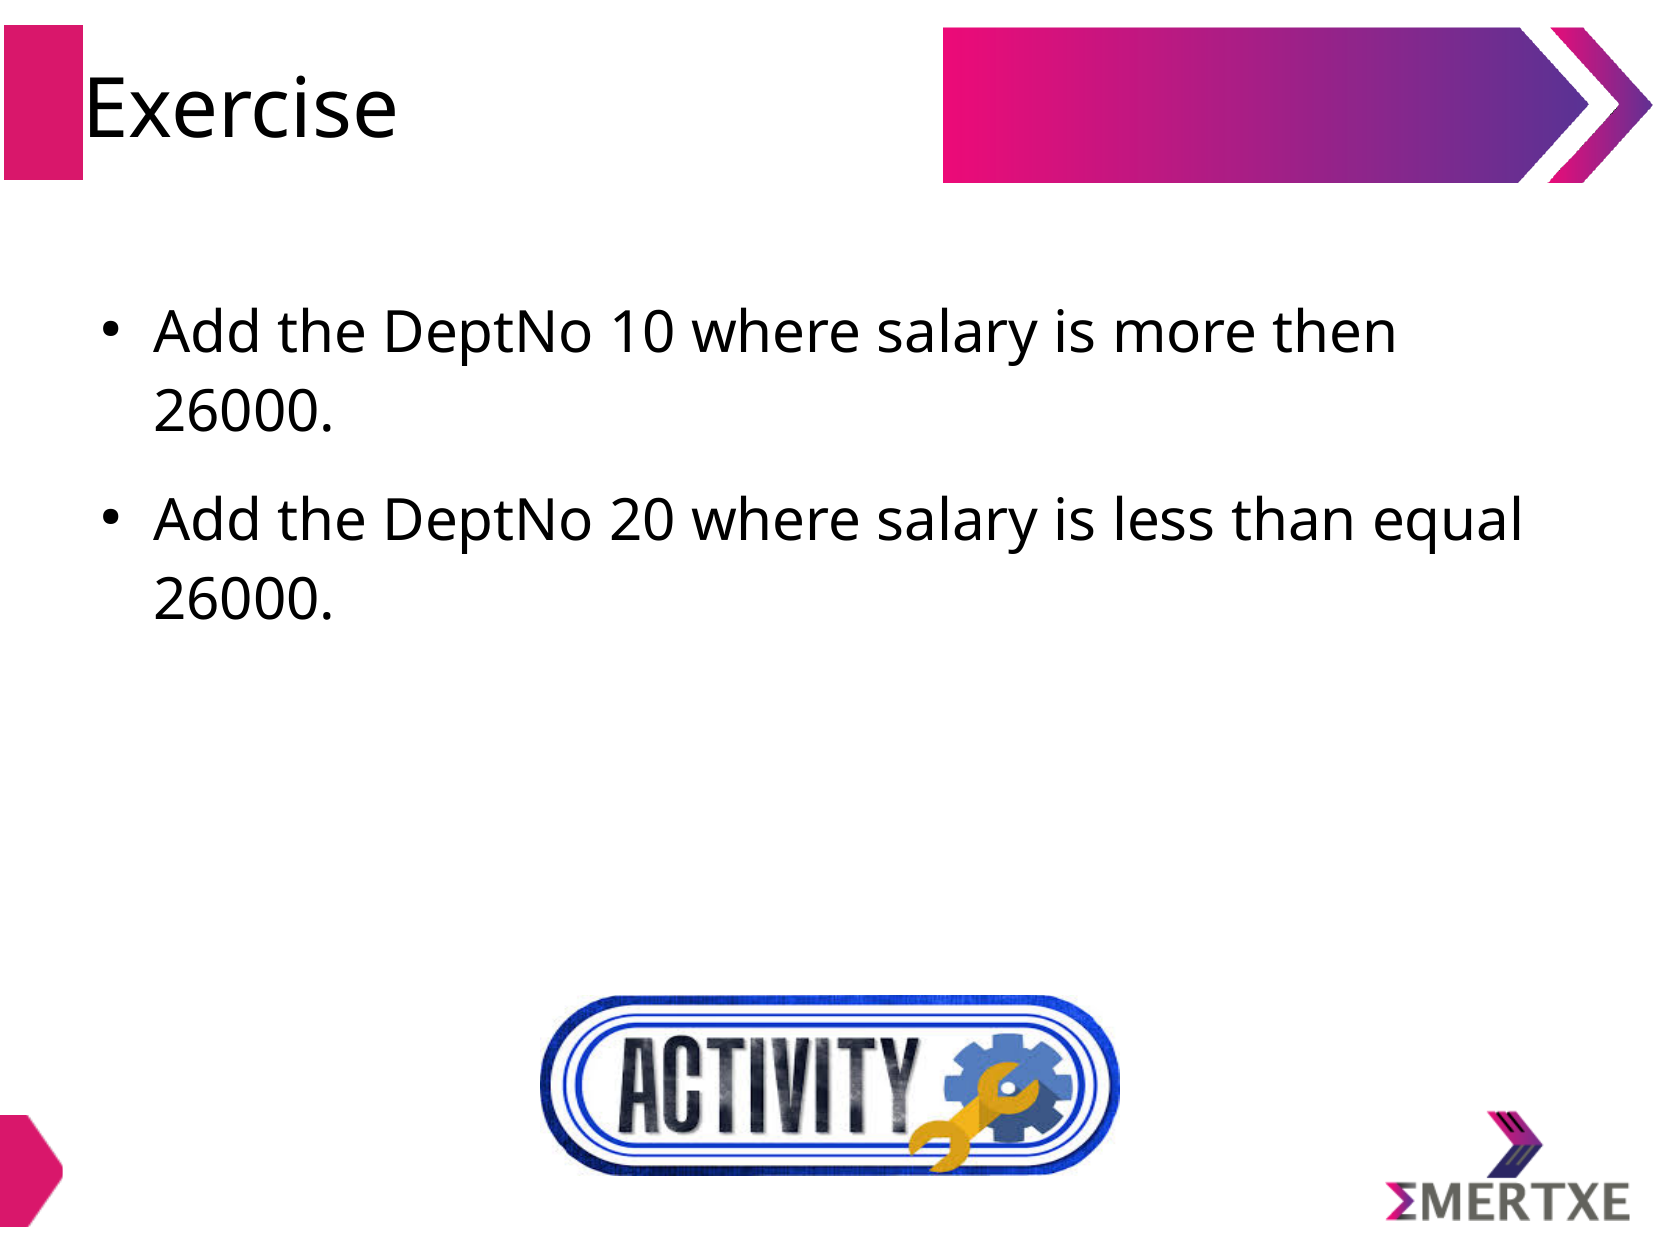

# Exercise
Add the DeptNo 10 where salary is more then 26000.
Add the DeptNo 20 where salary is less than equal 26000.